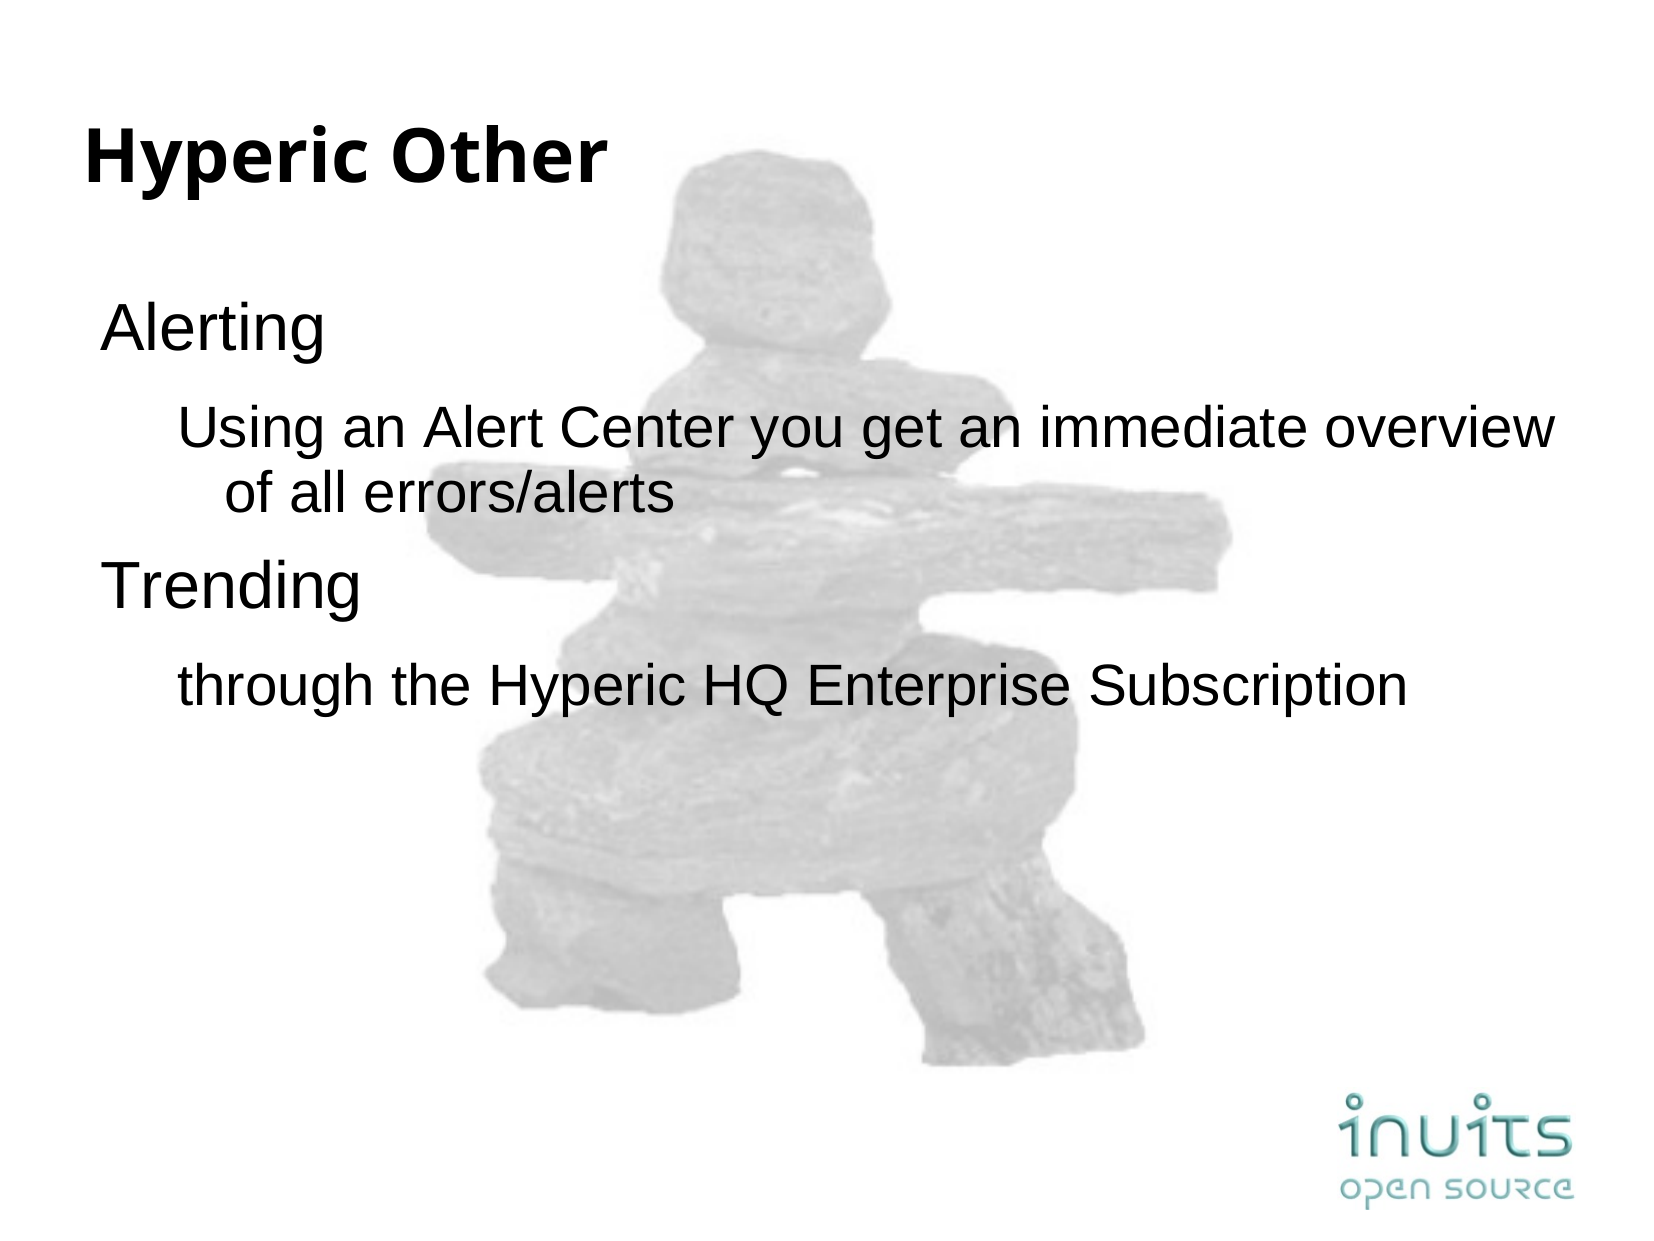

# Hyperic Other
Alerting
Using an Alert Center you get an immediate overview of all errors/alerts
Trending
through the Hyperic HQ Enterprise Subscription
63